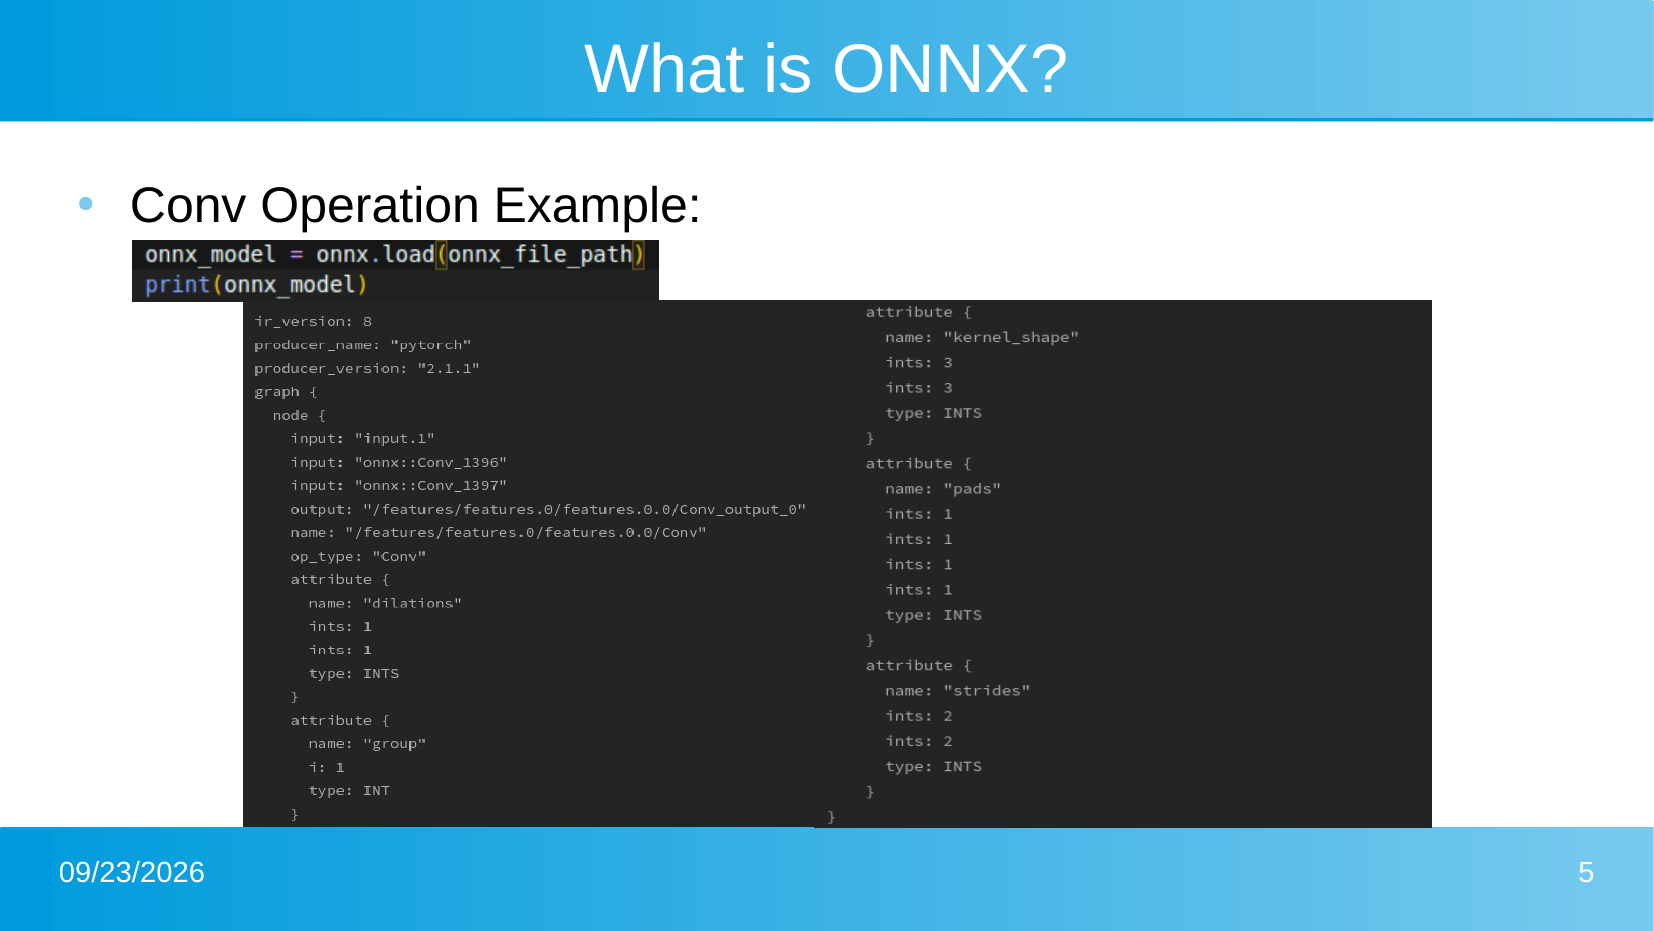

# What is ONNX?
Conv Operation Example:
5